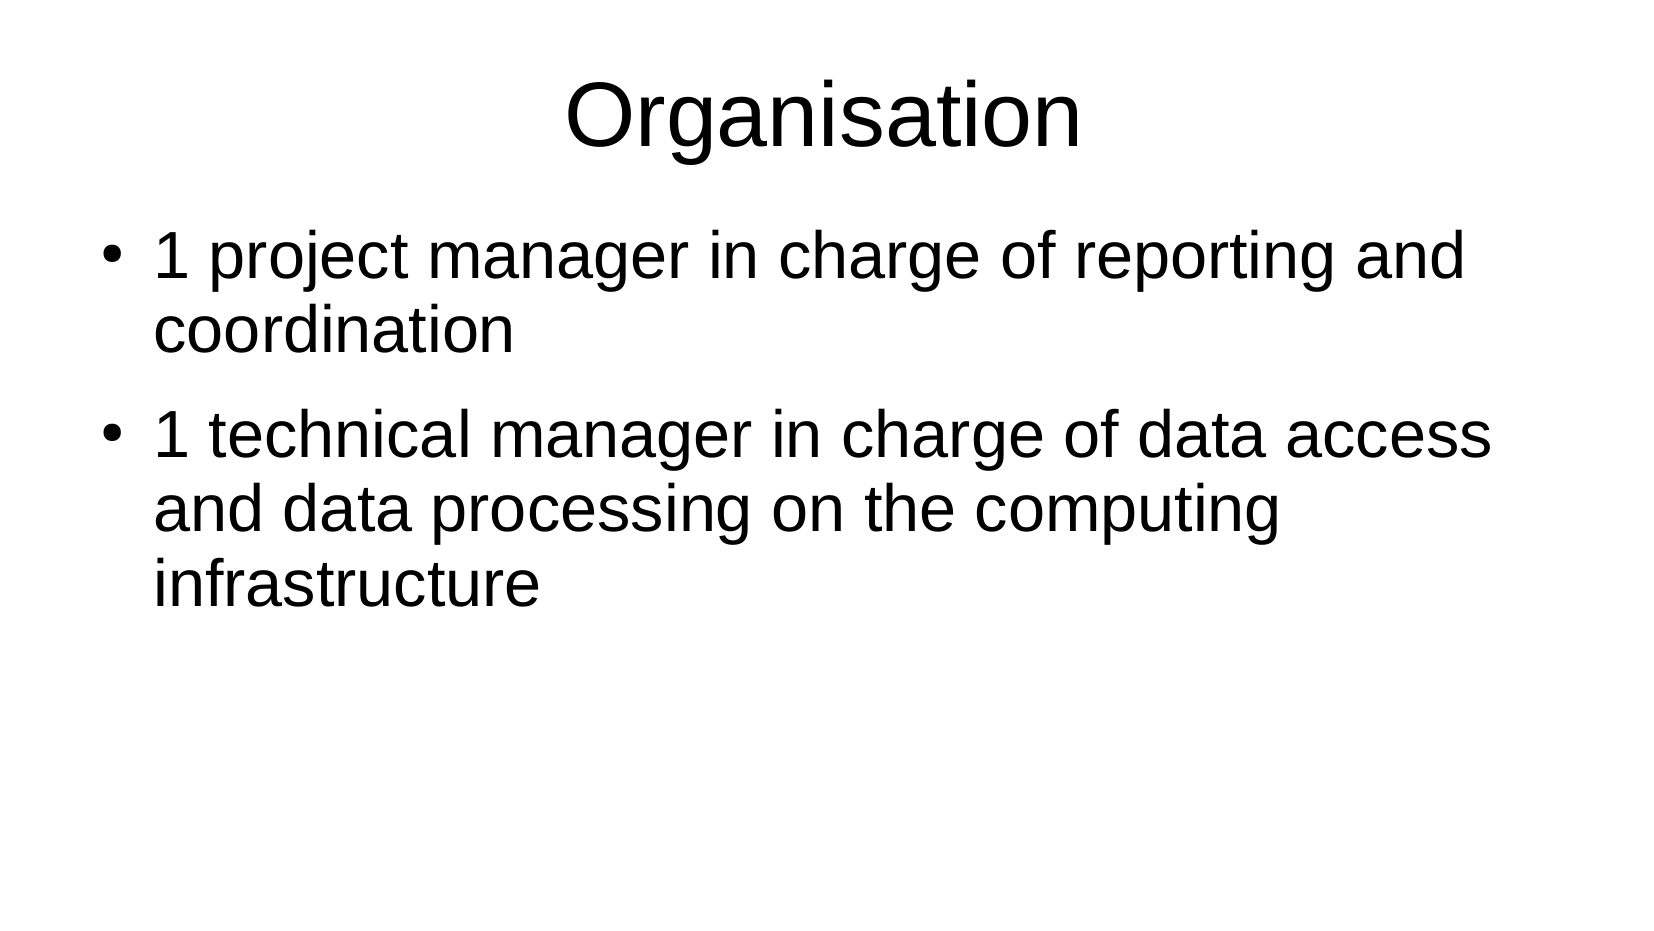

# Organisation
1 project manager in charge of reporting and coordination
1 technical manager in charge of data access and data processing on the computing infrastructure